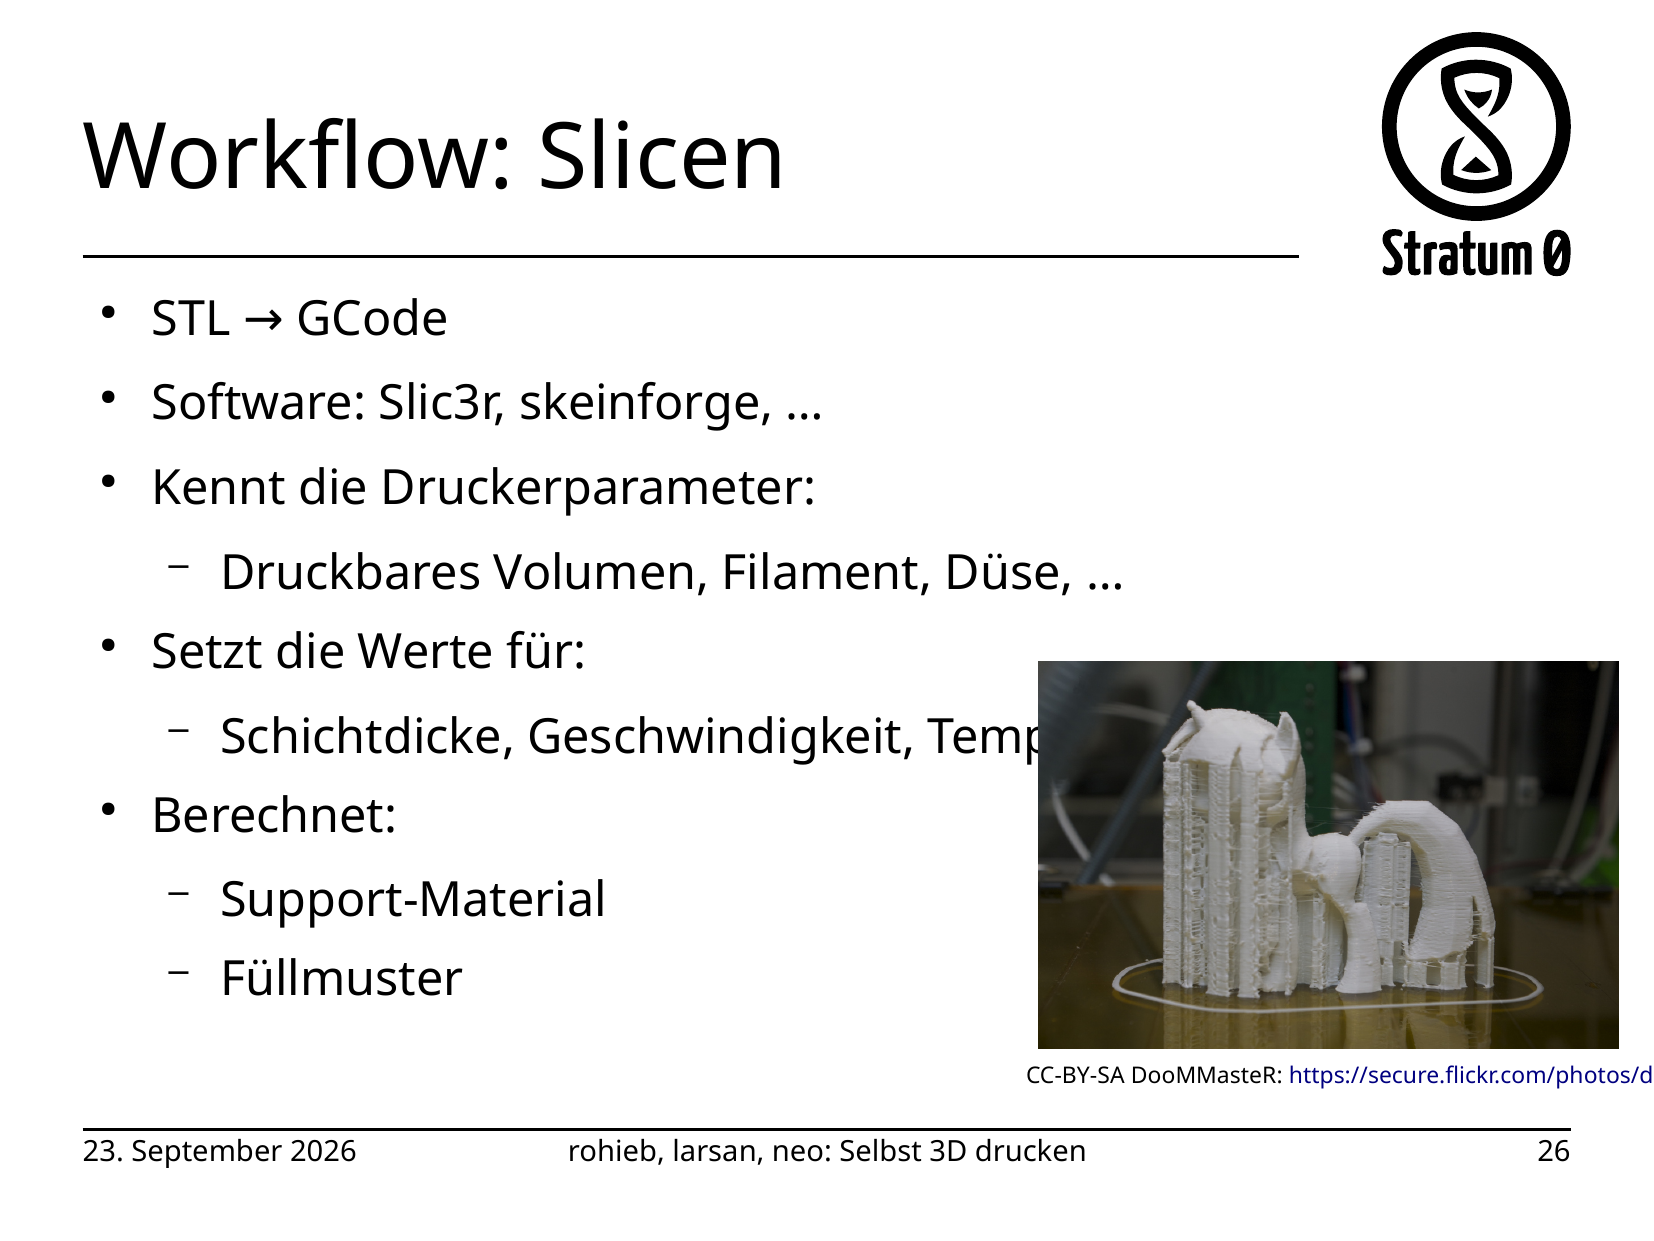

# Workflow: Slicen
STL → GCode
Software: Slic3r, skeinforge, …
Kennt die Druckerparameter:
Druckbares Volumen, Filament, Düse, …
Setzt die Werte für:
Schichtdicke, Geschwindigkeit, Temperatur, …
Berechnet:
Support-Material
Füllmuster
CC-BY-SA DooMMasteR: https://secure.flickr.com/photos/doommeer/8143518431
rohieb, larsan, neo: Selbst 3D drucken
26